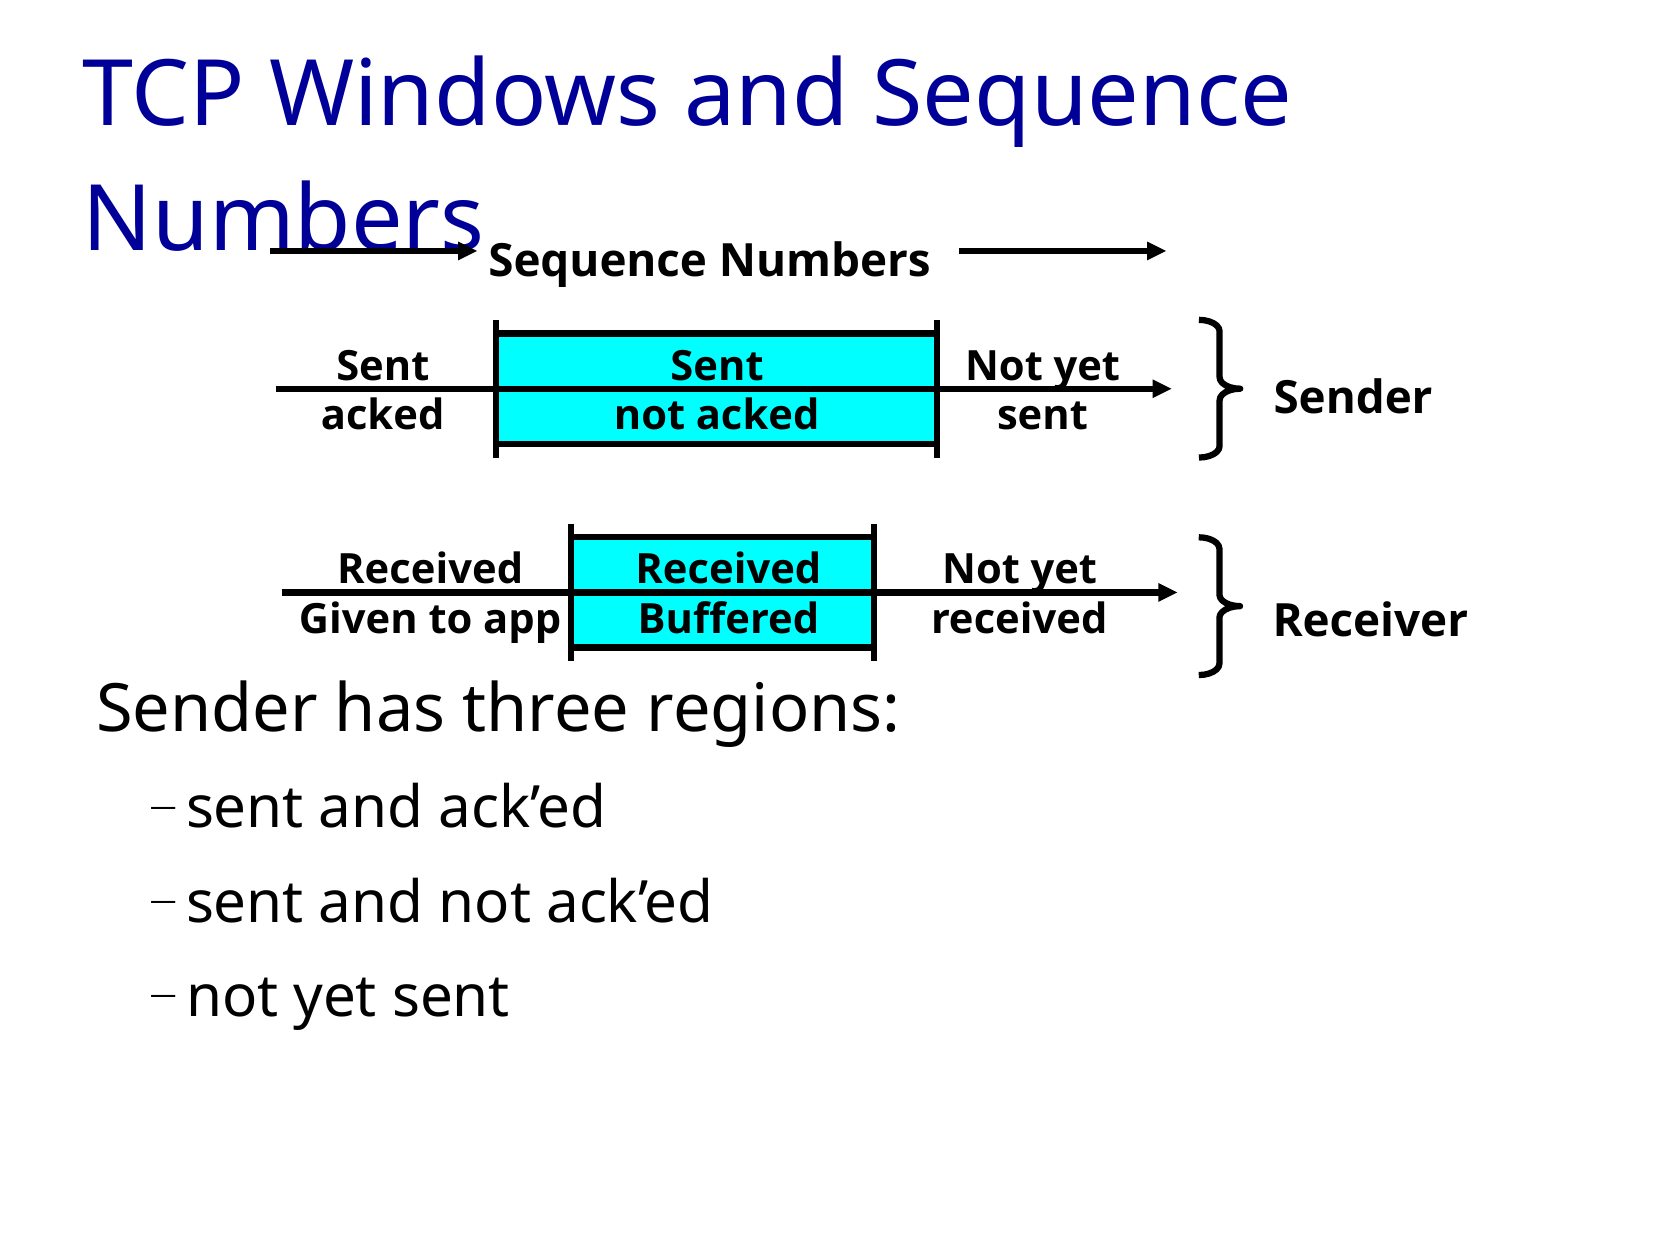

# TCP Windows and Sequence Numbers
Sequence Numbers
Sent
acked
Sent
not acked
Not yet
sent
Sender
Received
Given to app
Received
Buffered
Not yet
received
Receiver
Sender has three regions:
sent and ack’ed
sent and not ack’ed
not yet sent